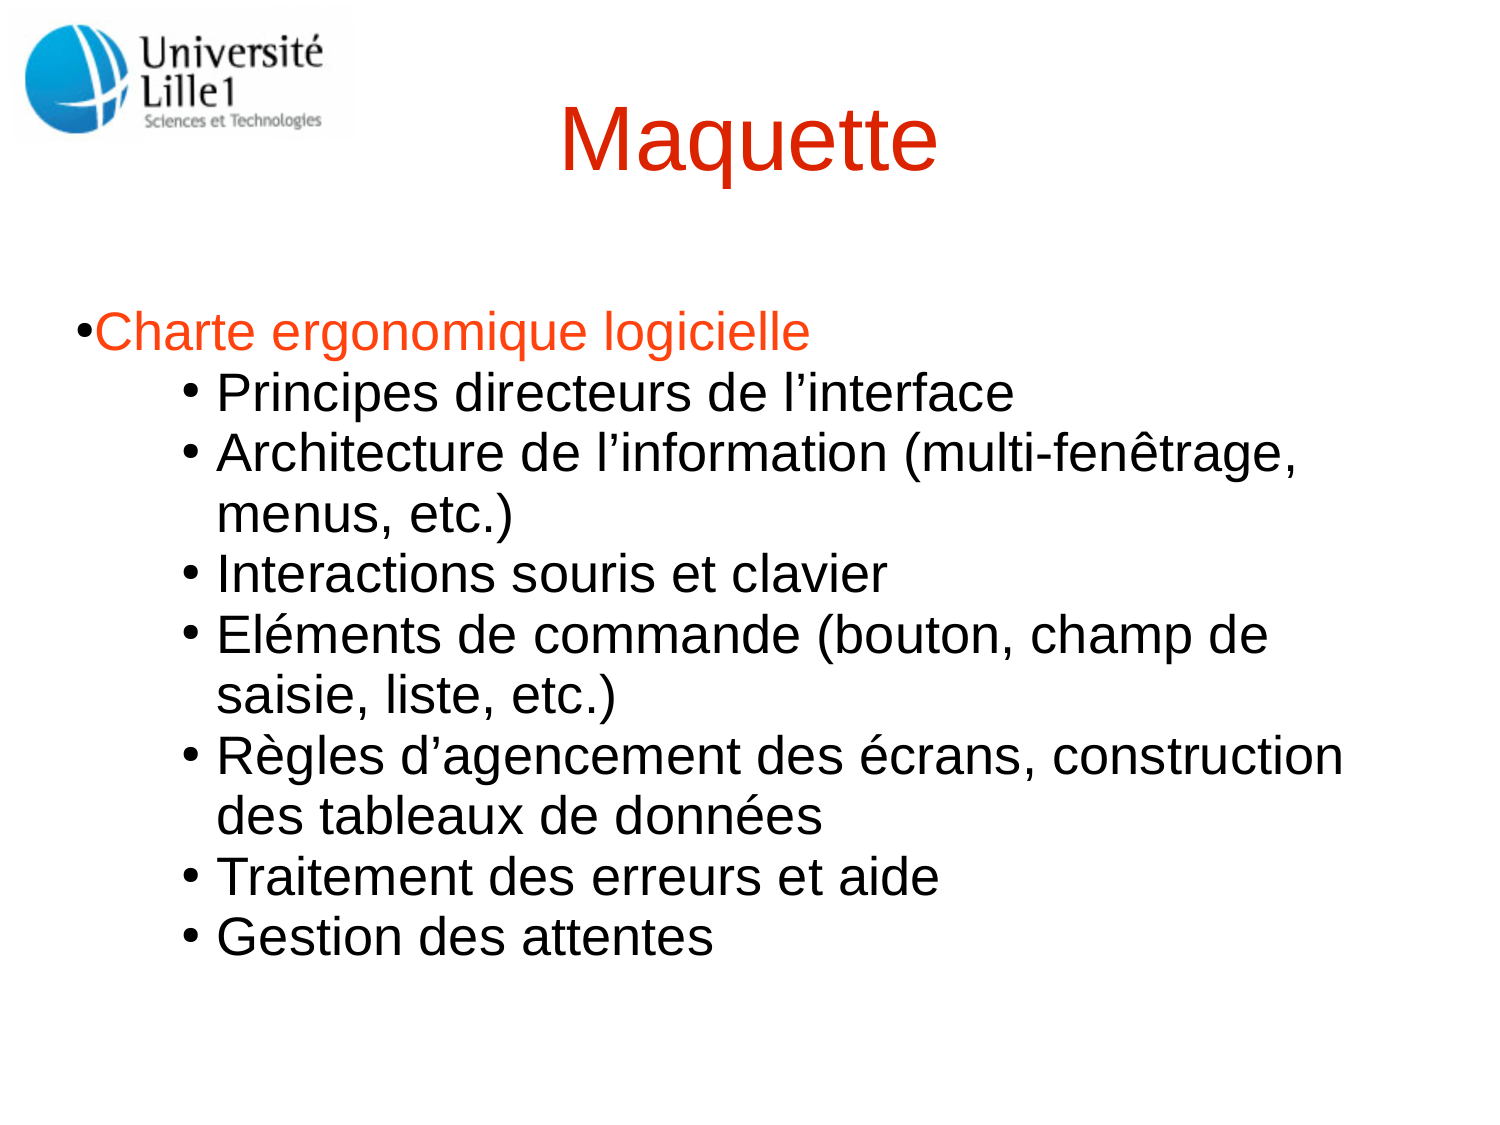

# Maquette
Charte ergonomique logicielle
Principes directeurs de l’interface
Architecture de l’information (multi-fenêtrage, menus, etc.)
Interactions souris et clavier
Eléments de commande (bouton, champ de saisie, liste, etc.)
Règles d’agencement des écrans, construction des tableaux de données
Traitement des erreurs et aide
Gestion des attentes